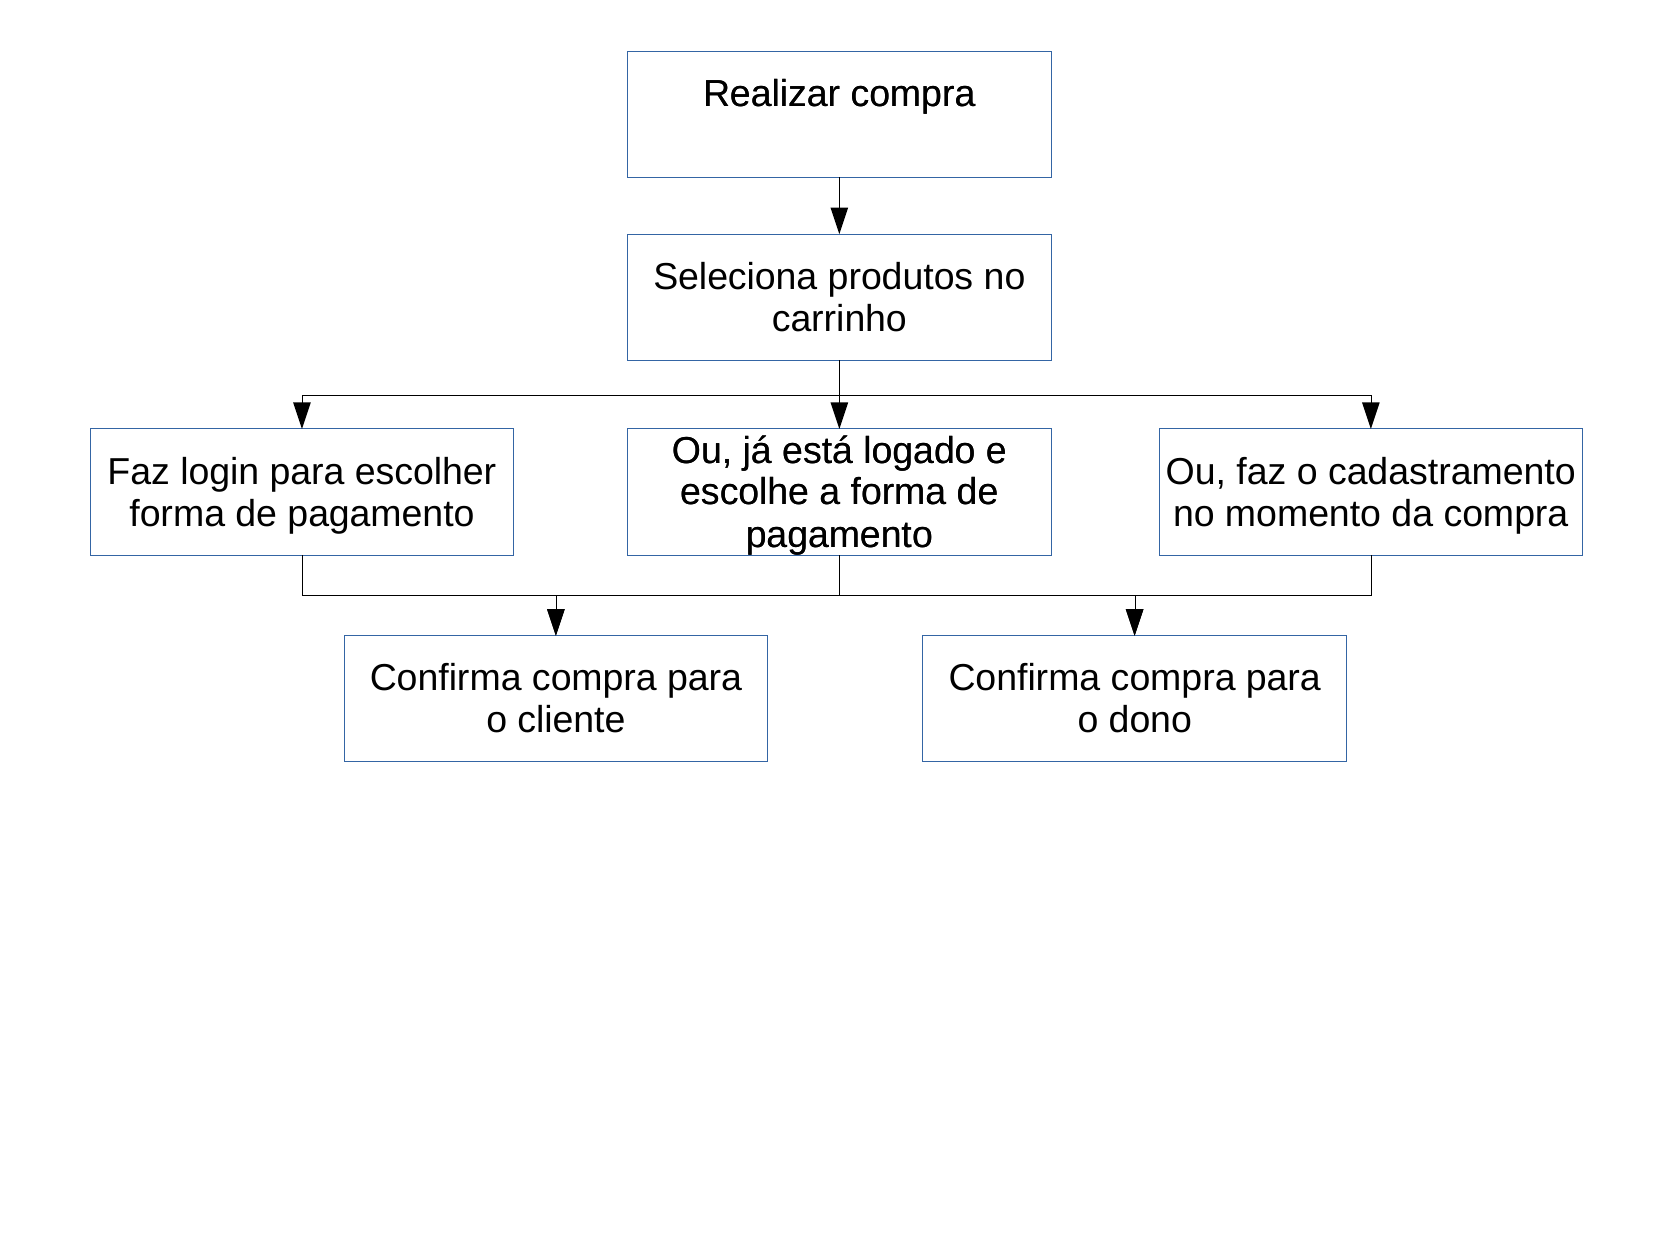

Realizar compra
Realizar compra
Seleciona produtos no
carrinho
Faz login para escolher
forma de pagamento
Ou, já está logado e
escolhe a forma de
pagamento
Ou, já está logado e
escolhe a forma de
pagamento
Ou, faz o cadastramento
no momento da compra
Confirma compra para
o cliente
Confirma compra para
o dono